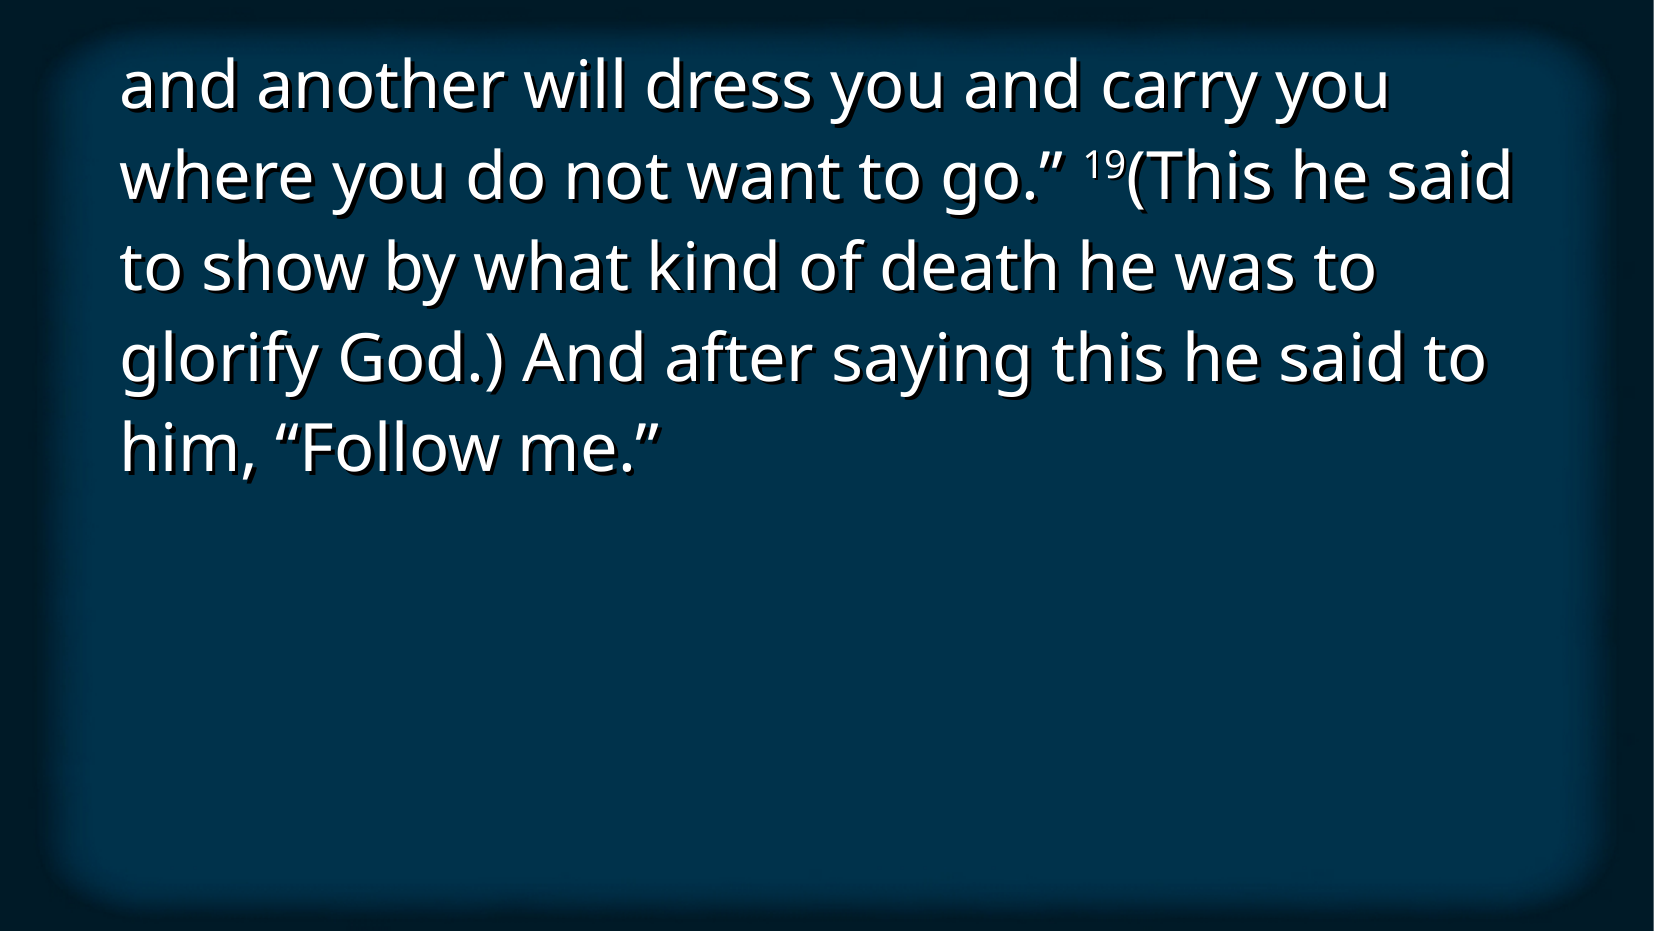

and another will dress you and carry you where you do not want to go.” 19(This he said to show by what kind of death he was to glorify God.) And after saying this he said to him, “Follow me.”